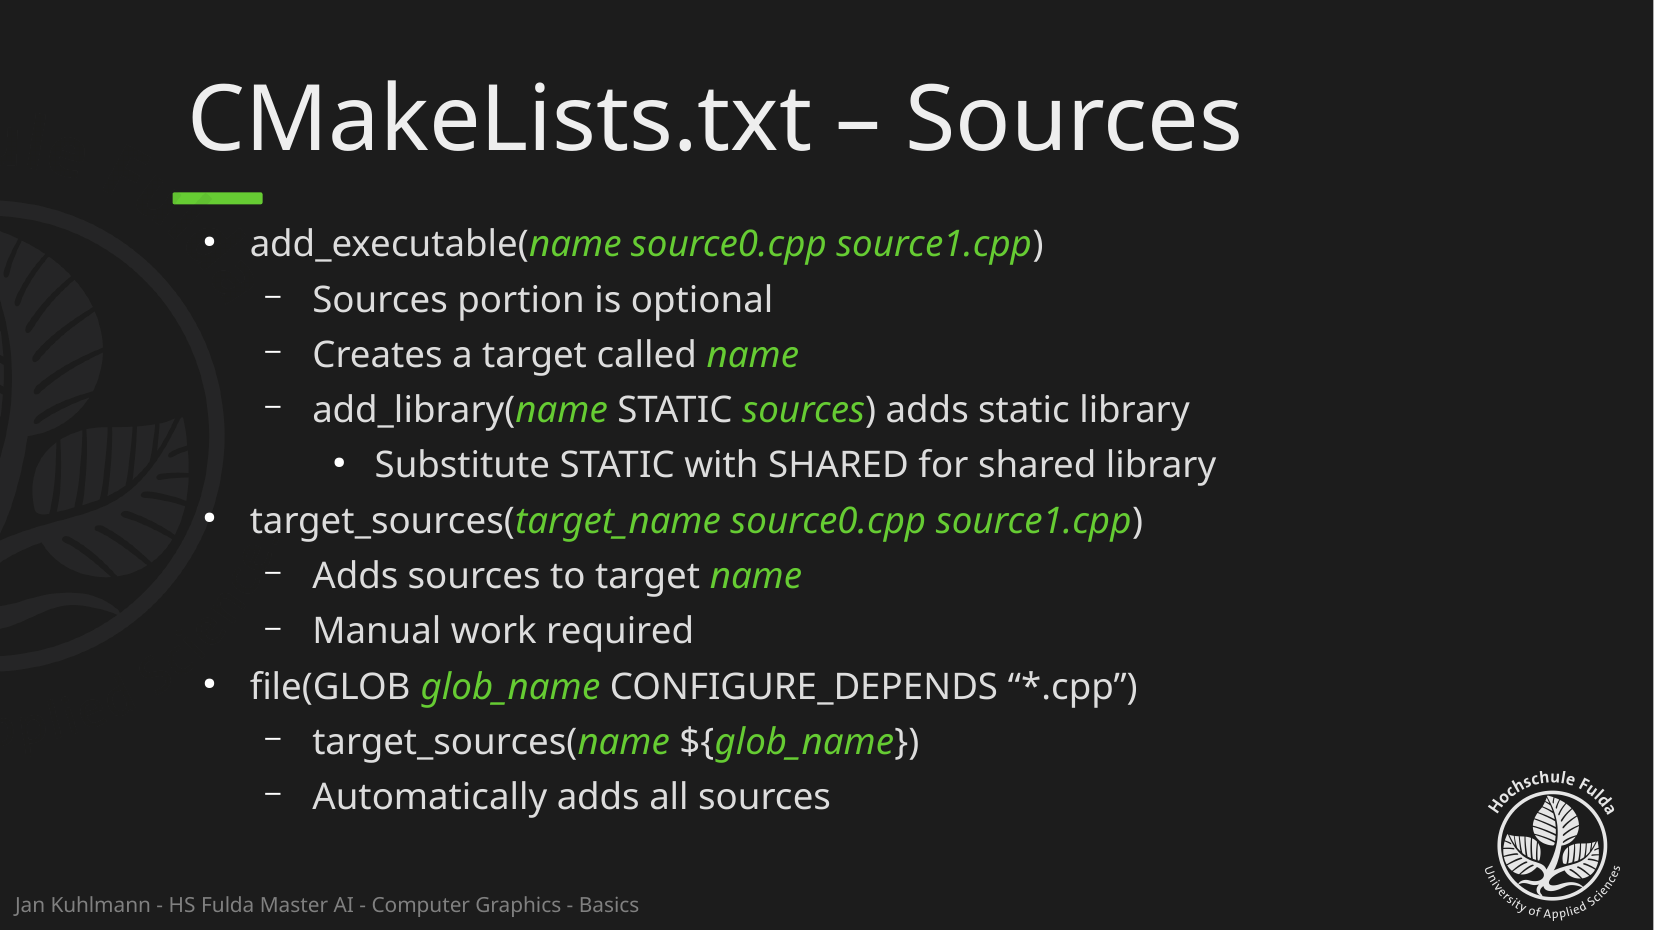

# CMakeLists.txt – Sources
add_executable(name source0.cpp source1.cpp)
Sources portion is optional
Creates a target called name
add_library(name STATIC sources) adds static library
Substitute STATIC with SHARED for shared library
target_sources(target_name source0.cpp source1.cpp)
Adds sources to target name
Manual work required
file(GLOB glob_name CONFIGURE_DEPENDS “*.cpp”)
target_sources(name ${glob_name})
Automatically adds all sources
Jan Kuhlmann - HS Fulda Master AI - Computer Graphics - Basics